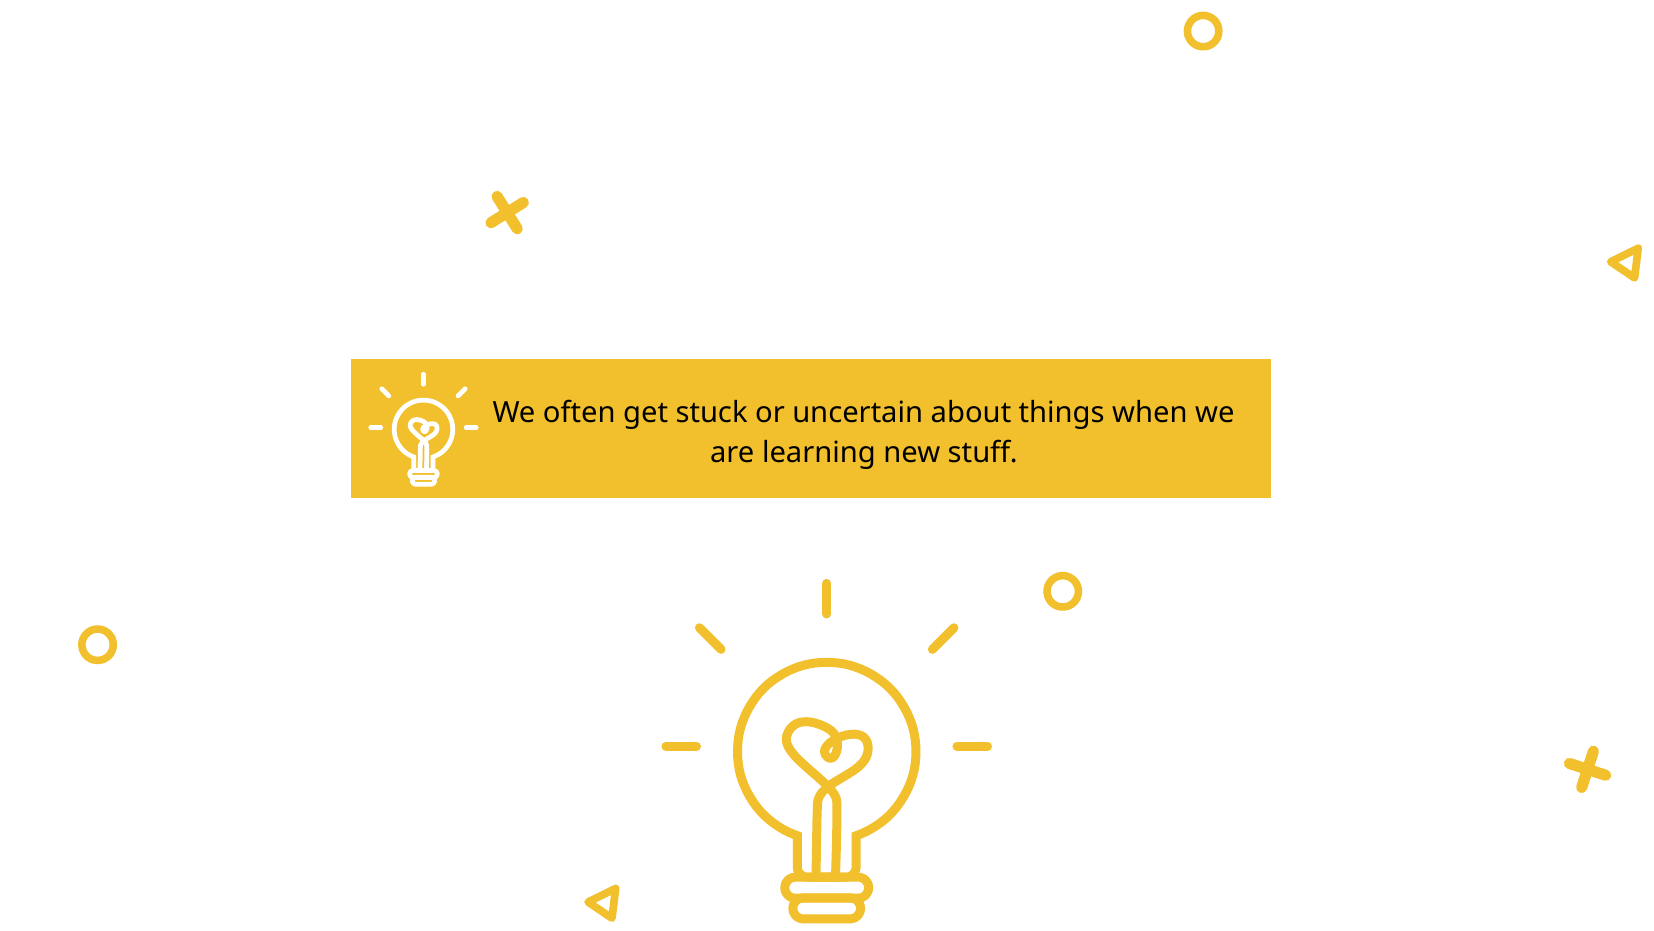

We often get stuck or uncertain about things when we are learning new stuff.